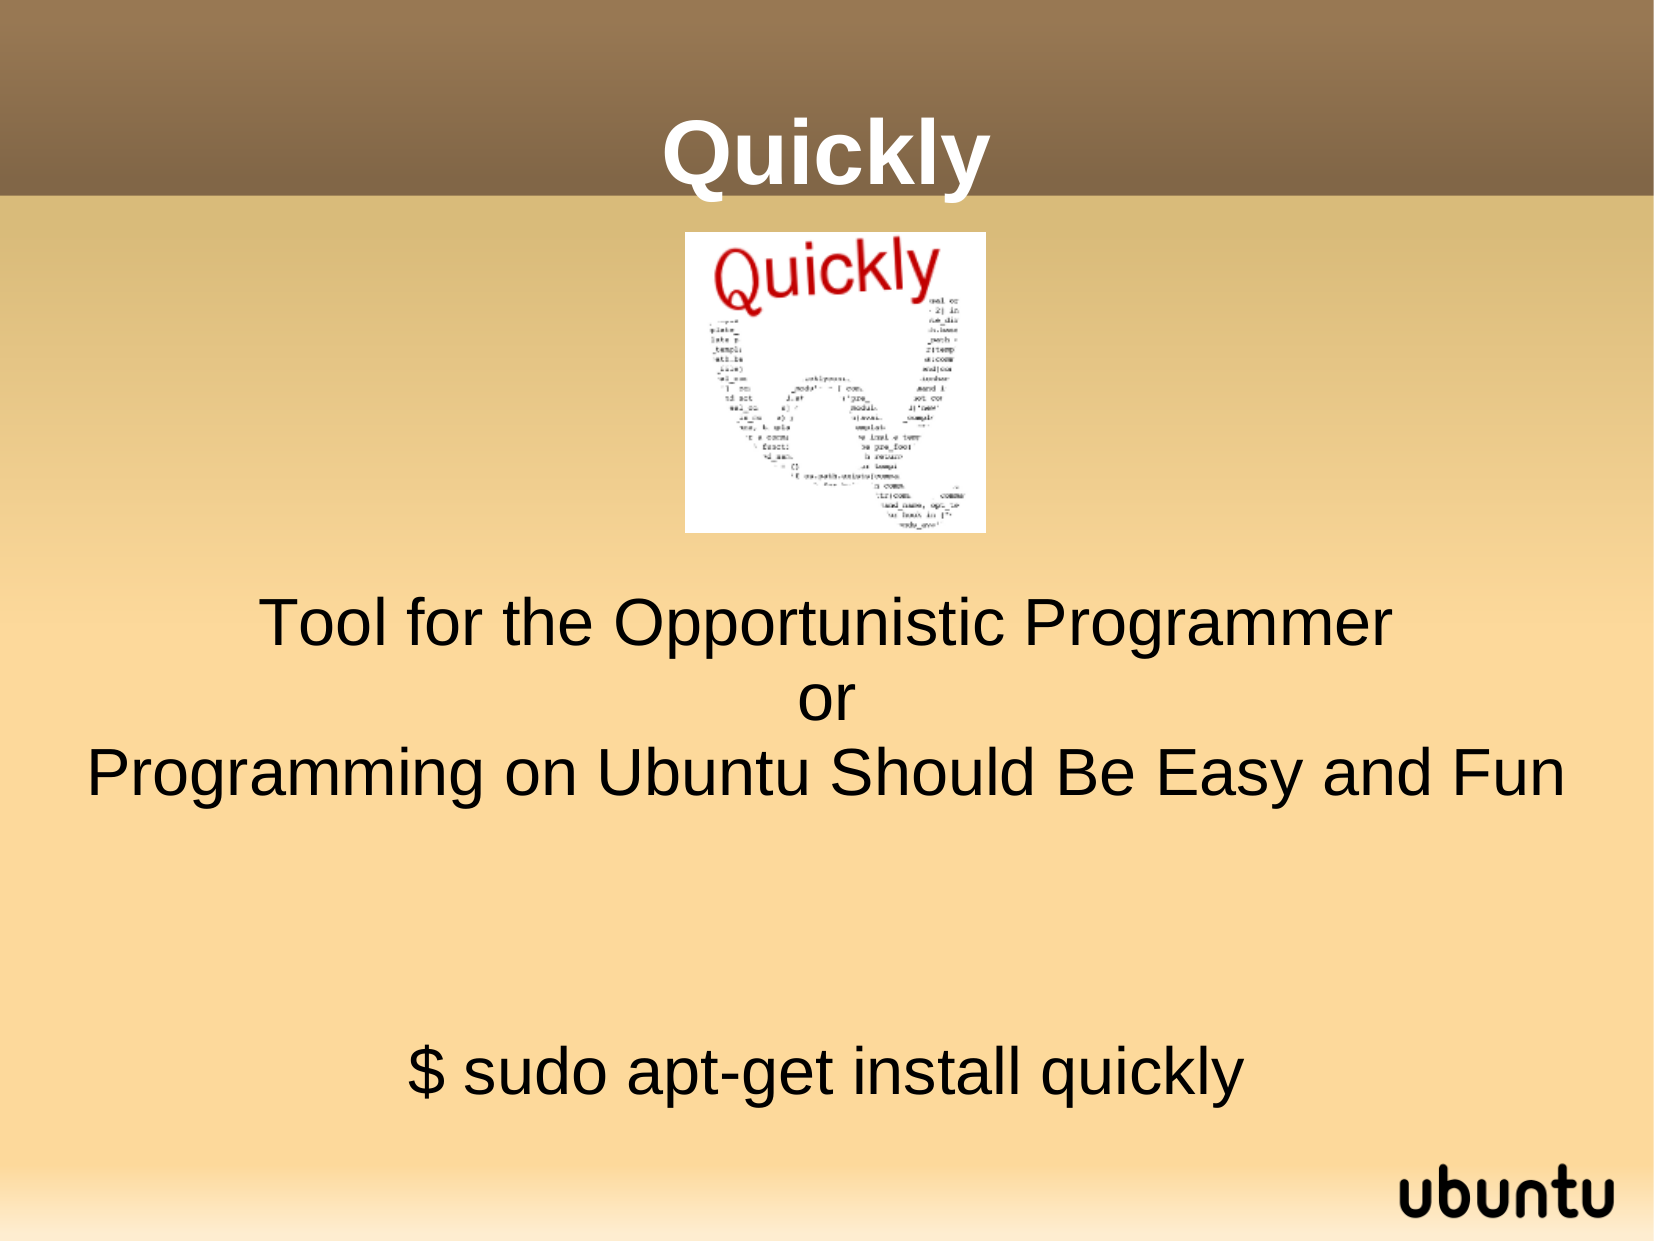

# Quickly
Tool for the Opportunistic Programmer
or
Programming on Ubuntu Should Be Easy and Fun
$ sudo apt-get install quickly